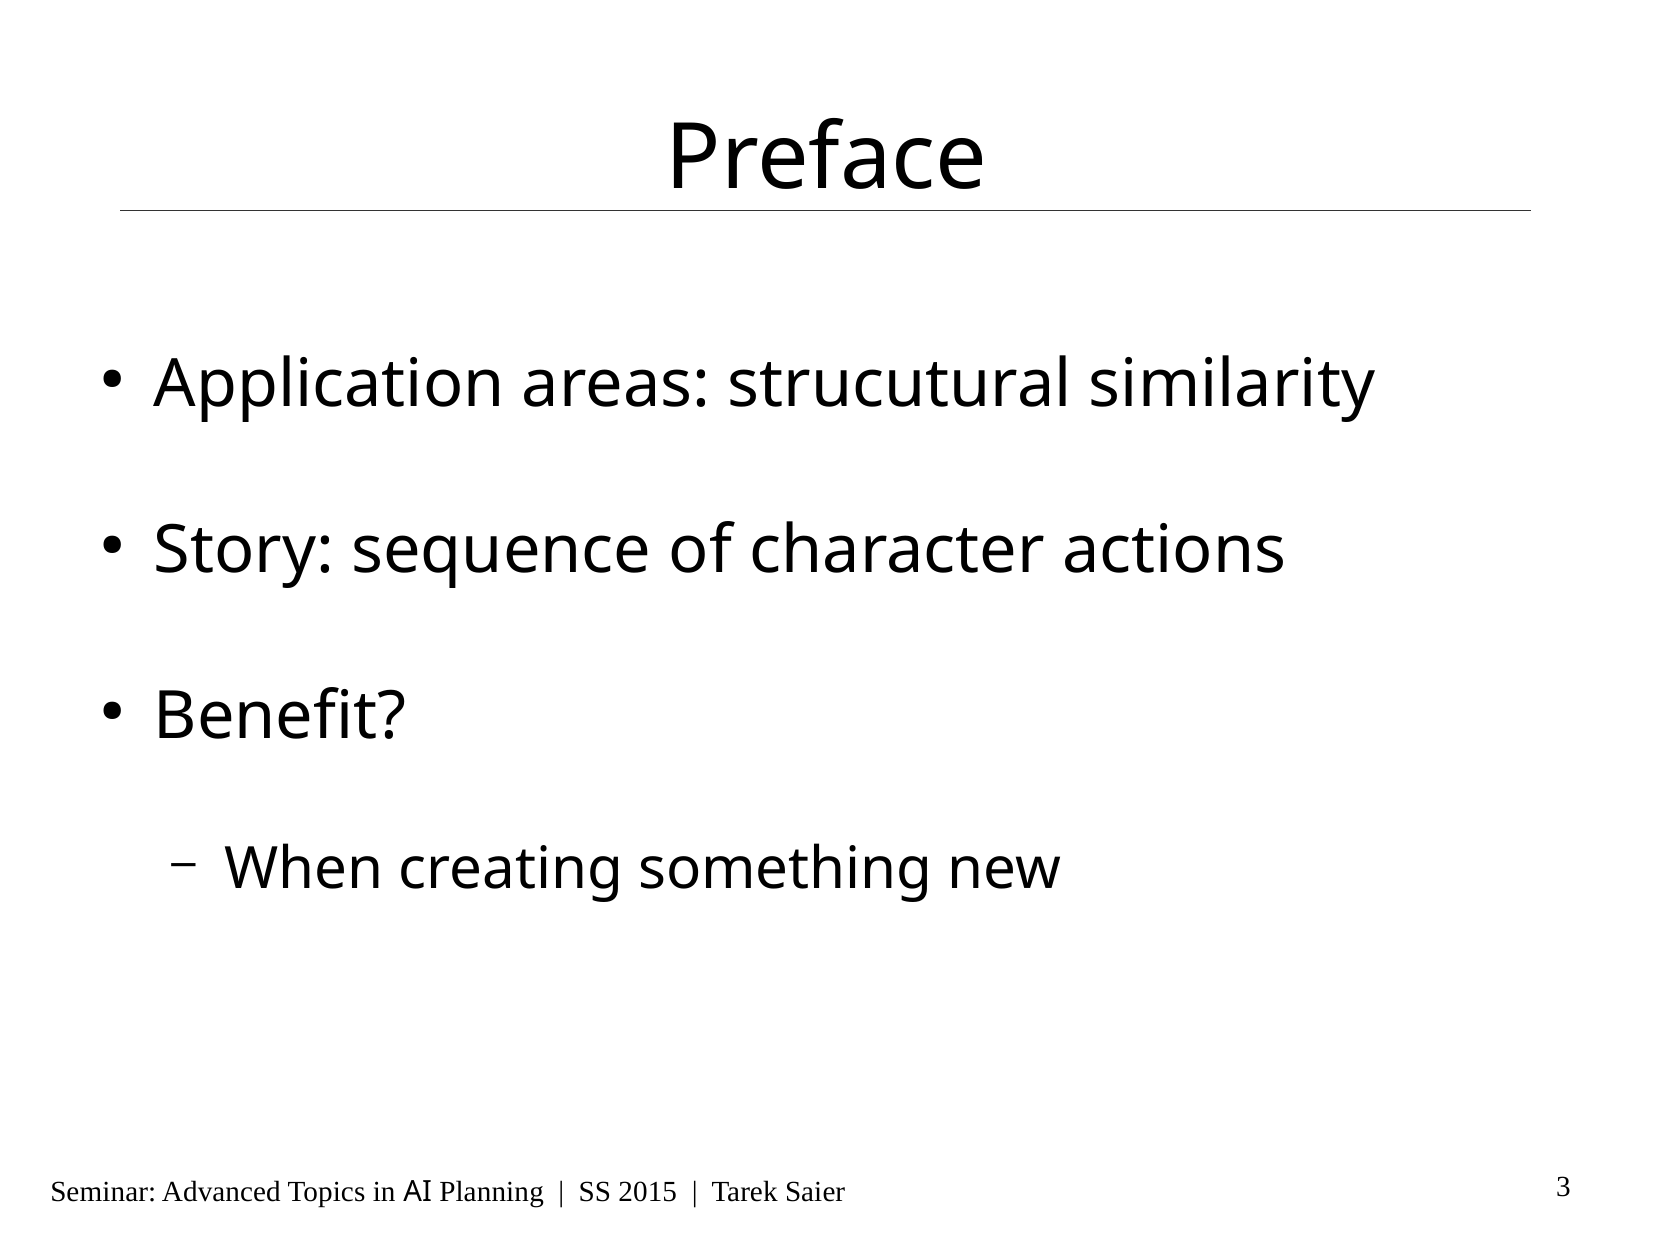

# Preface
Application areas: strucutural similarity
Story: sequence of character actions
Benefit?
When creating something new
3